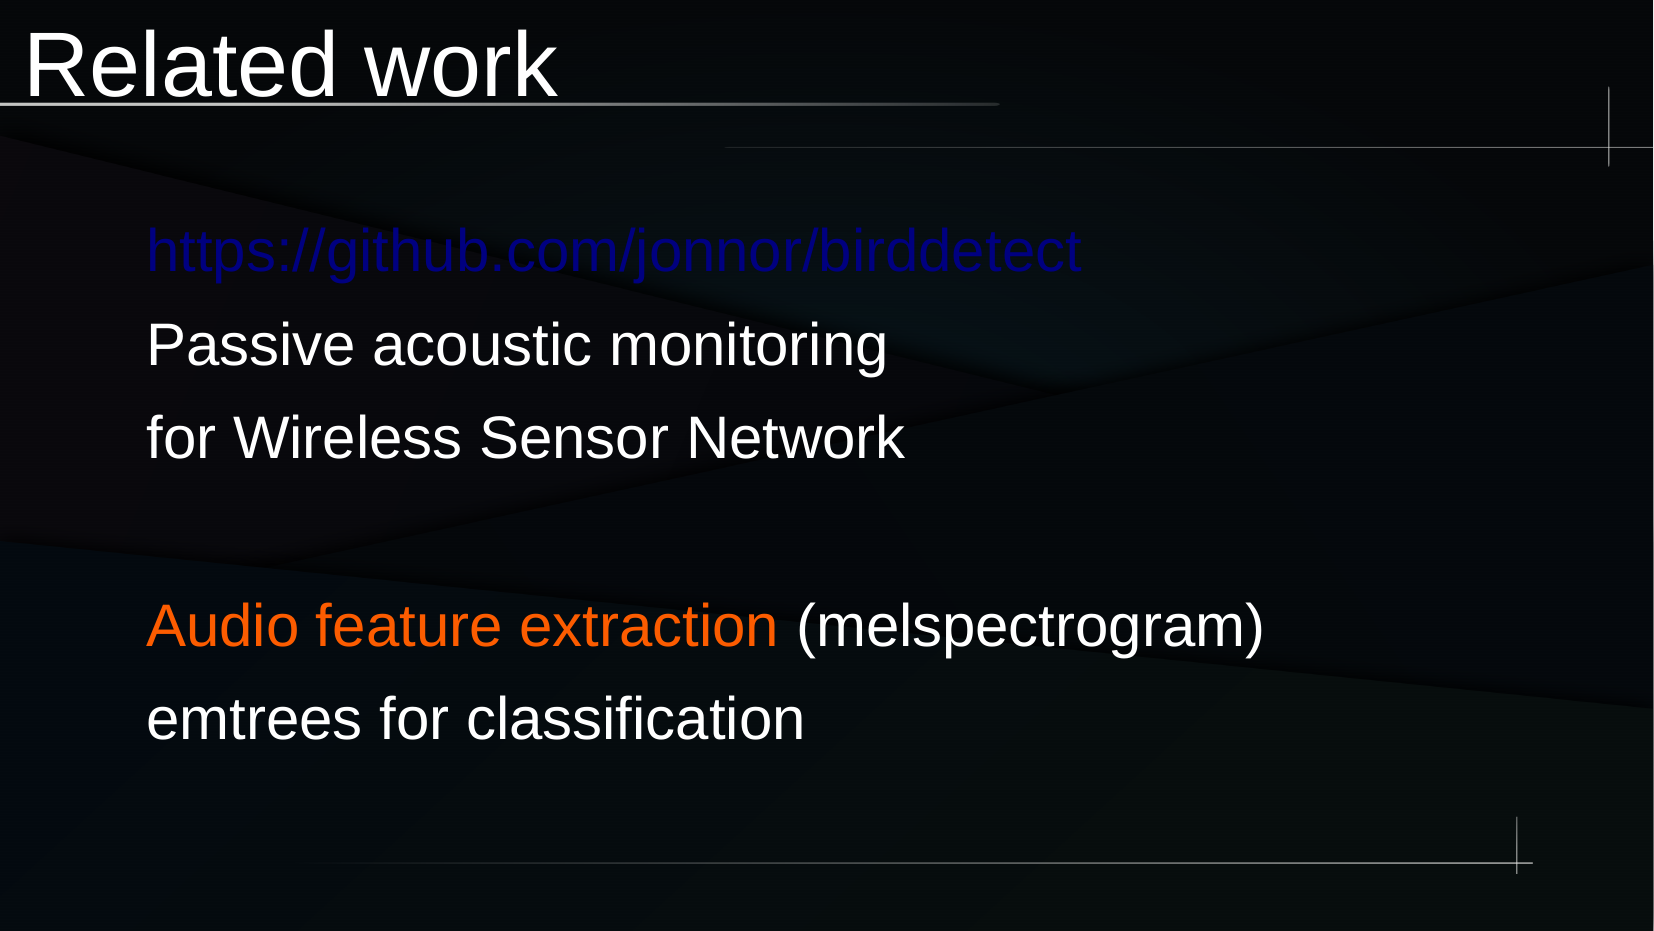

# Related work
https://github.com/jonnor/birddetect
Passive acoustic monitoring
for Wireless Sensor Network
Audio feature extraction (melspectrogram)
emtrees for classification